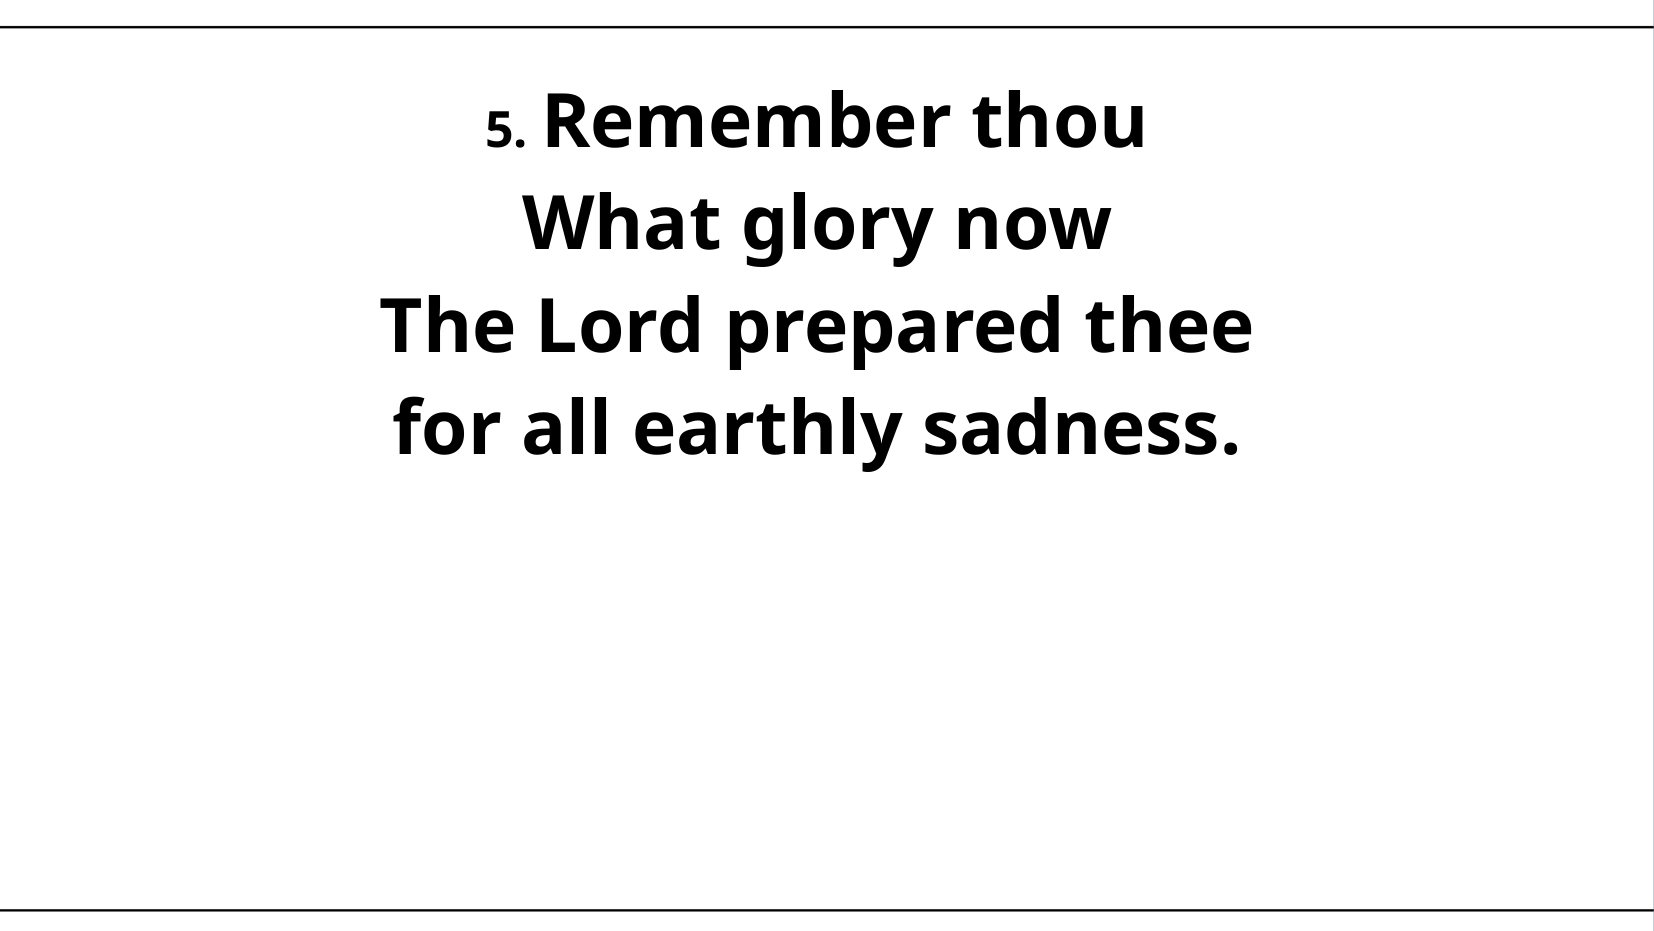

5. Remember thou
What glory now
The Lord prepared thee
for all earthly sadness.